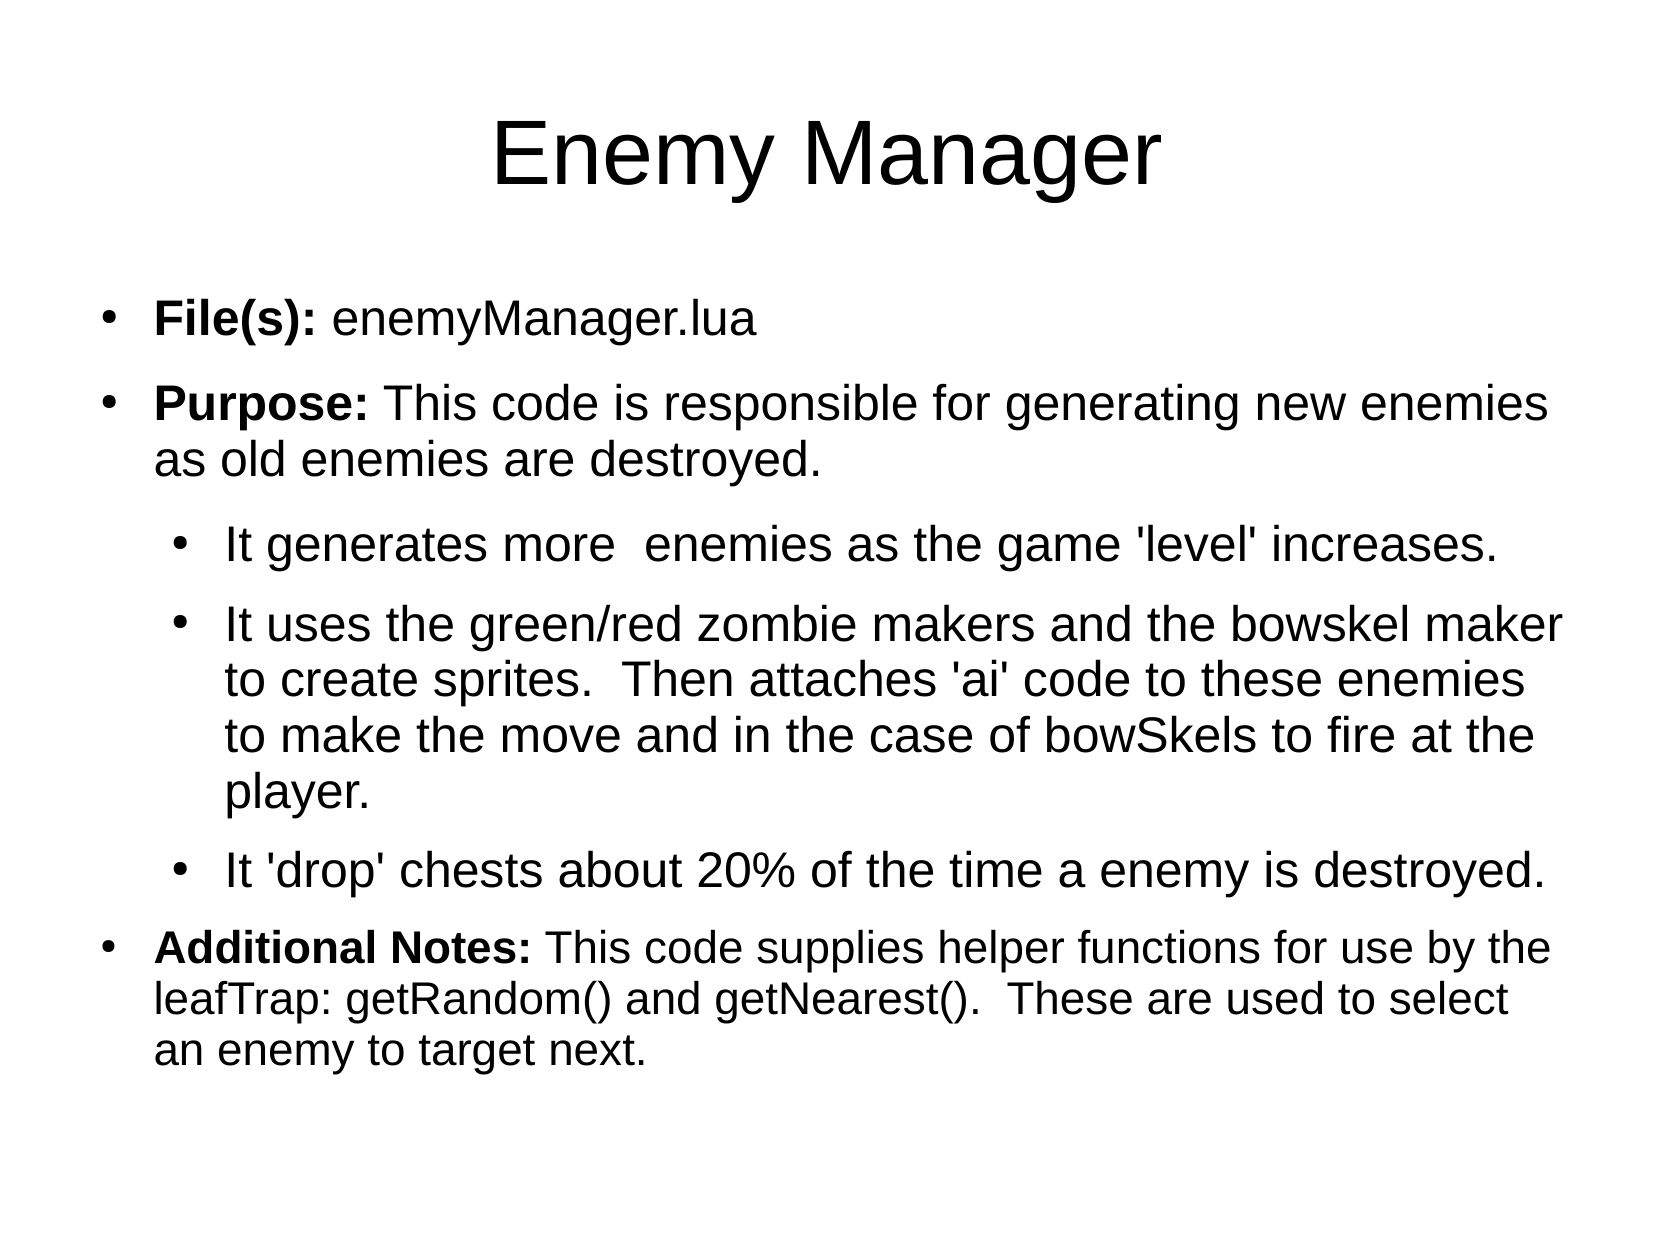

# Enemy Manager
File(s): enemyManager.lua
Purpose: This code is responsible for generating new enemies as old enemies are destroyed.
It generates more enemies as the game 'level' increases.
It uses the green/red zombie makers and the bowskel maker to create sprites. Then attaches 'ai' code to these enemies to make the move and in the case of bowSkels to fire at the player.
It 'drop' chests about 20% of the time a enemy is destroyed.
Additional Notes: This code supplies helper functions for use by the leafTrap: getRandom() and getNearest(). These are used to select an enemy to target next.